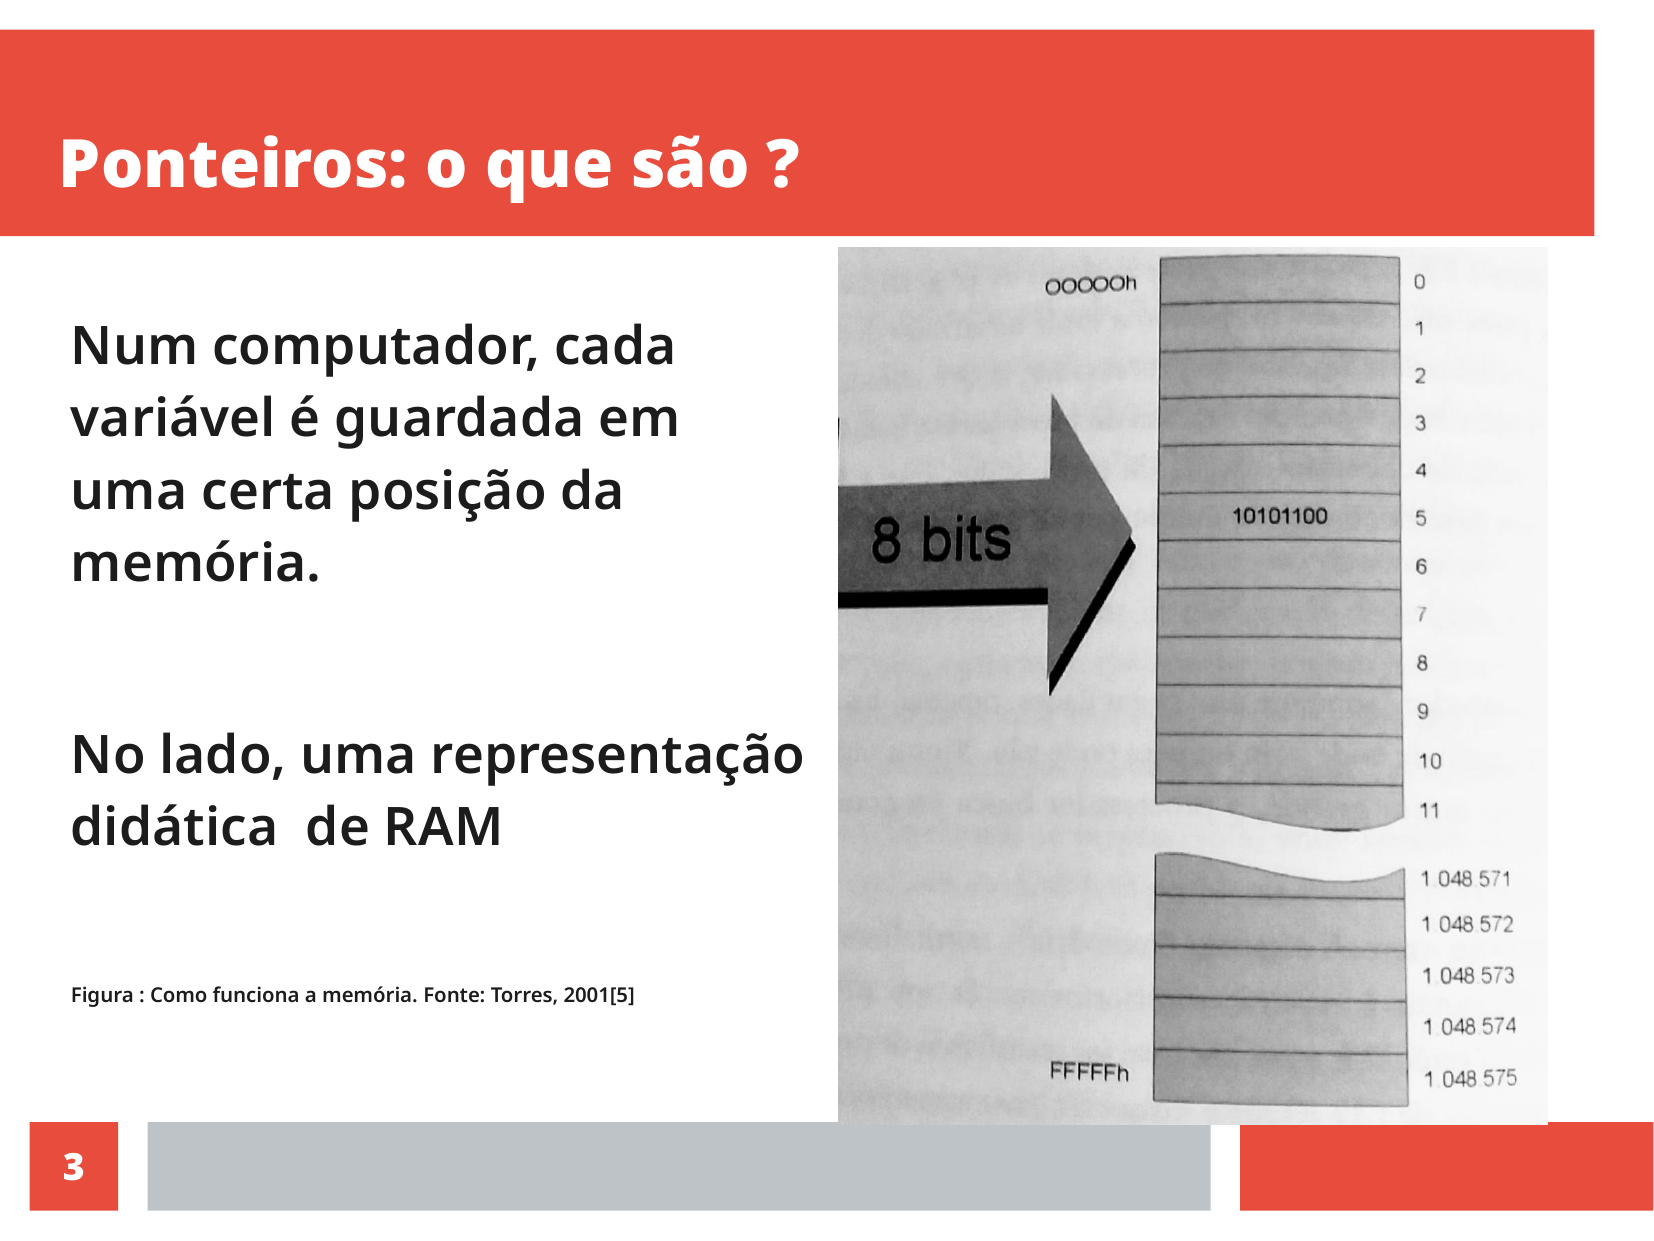

# Ponteiros: o que são ?
Num computador, cada variável é guardada em uma certa posição da memória.
No lado, uma representação didática de RAM
Figura : Como funciona a memória. Fonte: Torres, 2001[5]
3